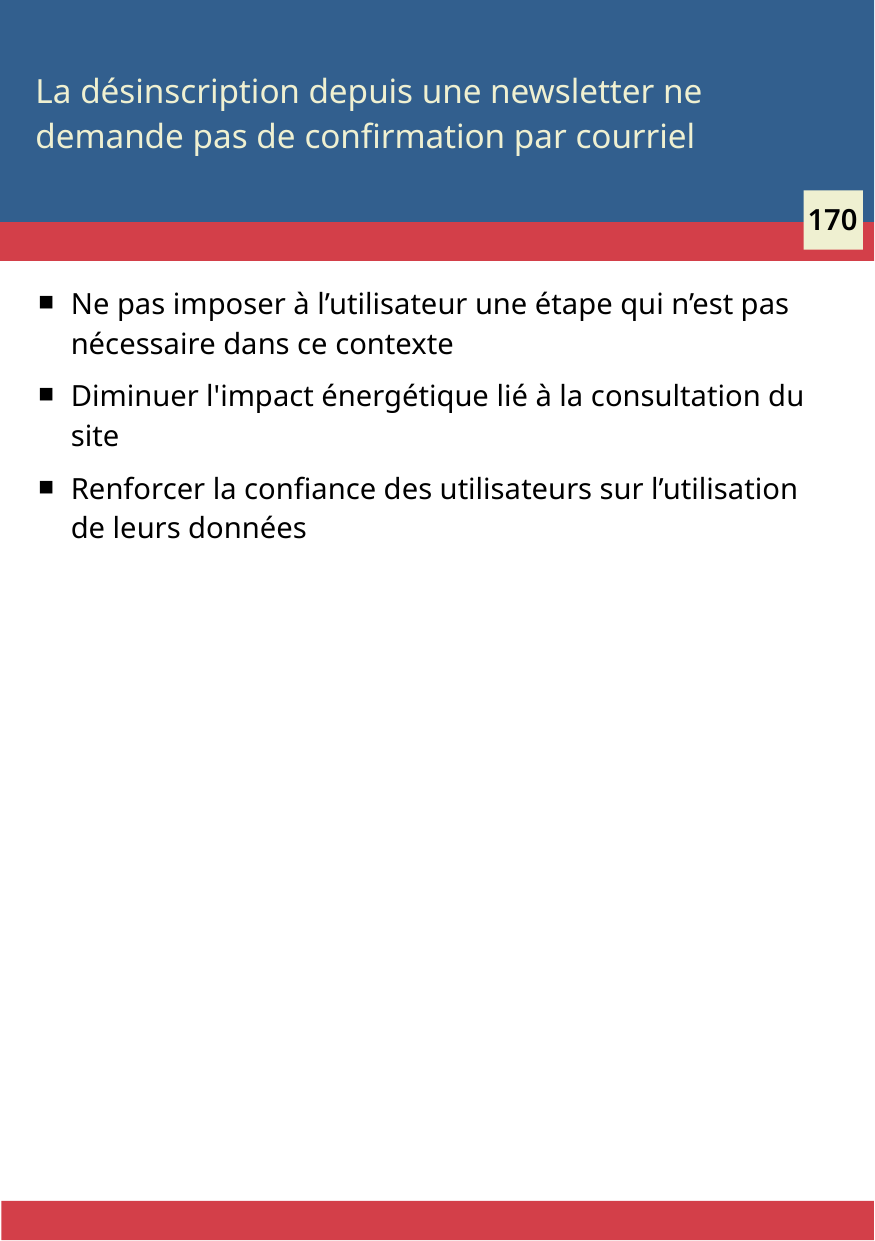

# La désinscription depuis une newsletter ne demande pas de confirmation par courriel
170
Ne pas imposer à l’utilisateur une étape qui n’est pas nécessaire dans ce contexte
Diminuer l'impact énergétique lié à la consultation du site
Renforcer la confiance des utilisateurs sur l’utilisation de leurs données